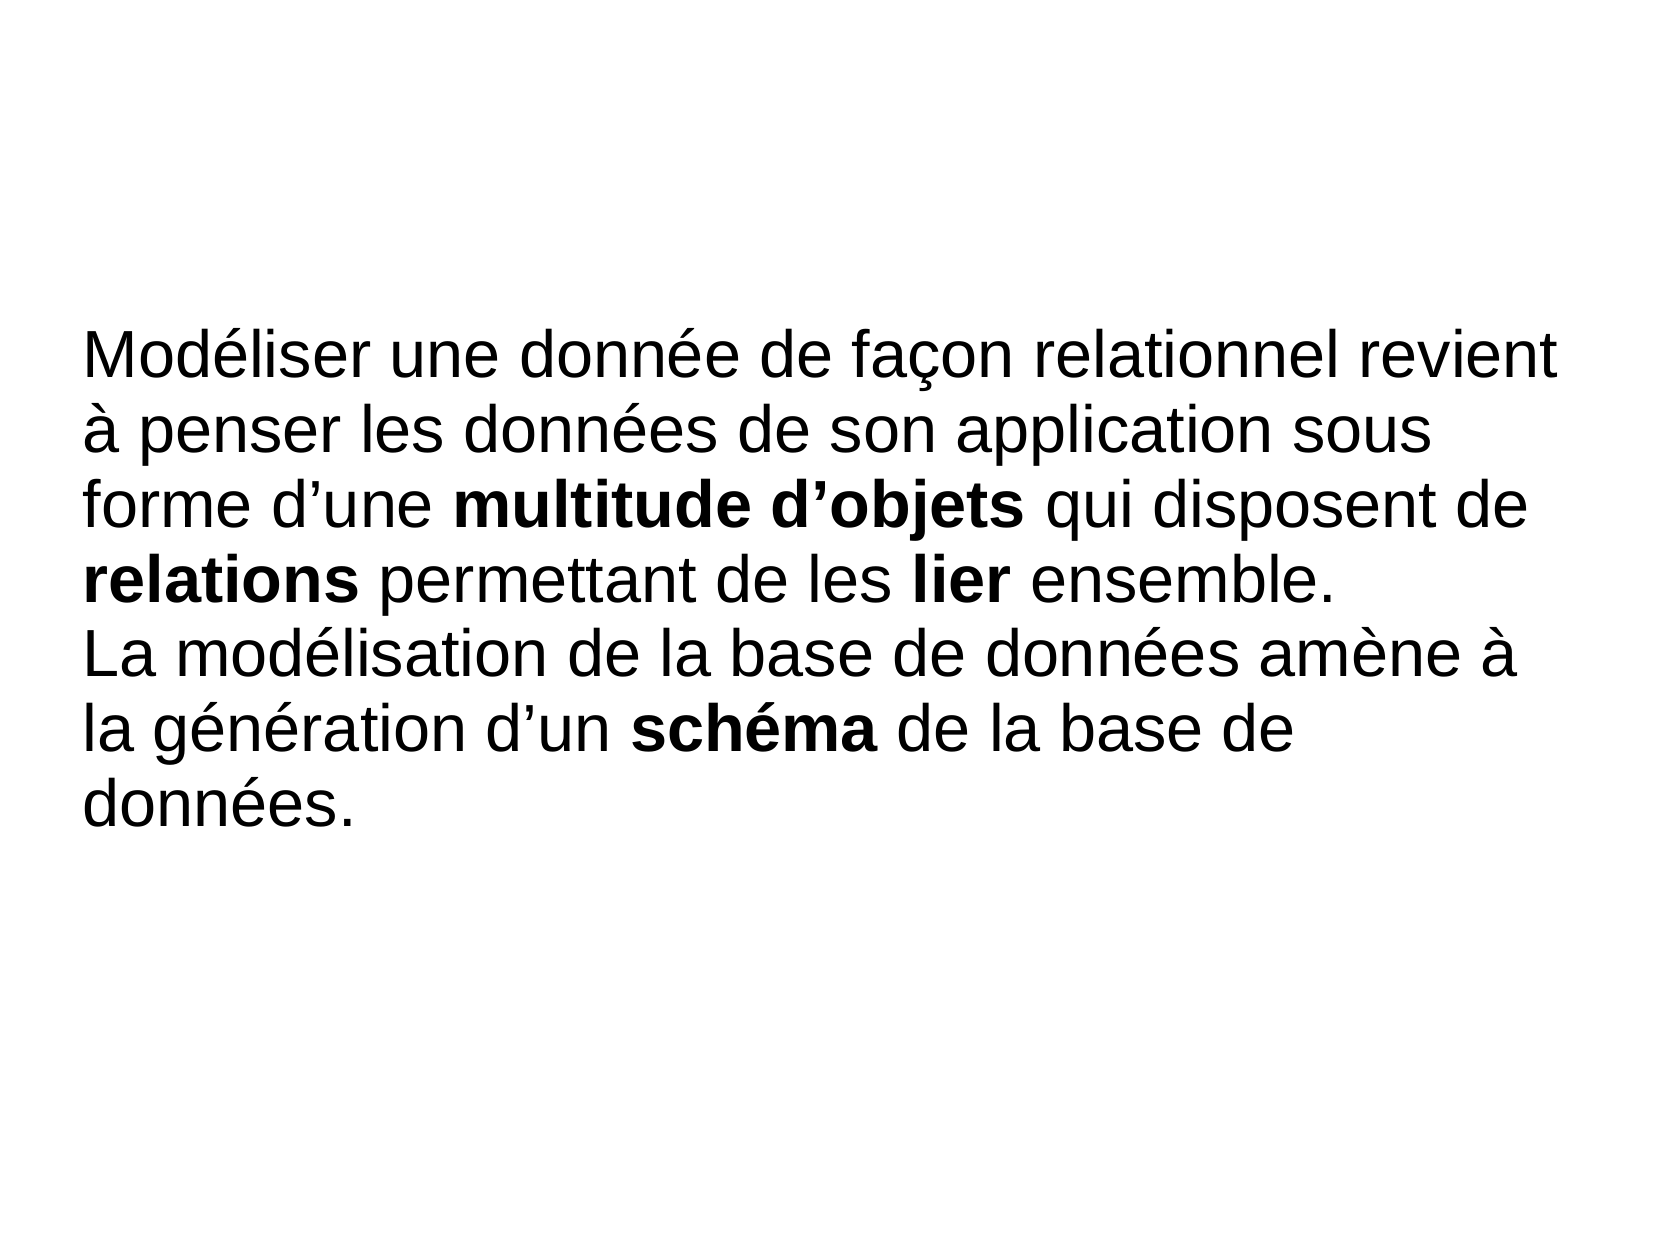

# Modéliser une donnée de façon relationnel revient à penser les données de son application sous forme d’une multitude d’objets qui disposent de relations permettant de les lier ensemble.
La modélisation de la base de données amène à la génération d’un schéma de la base de données.